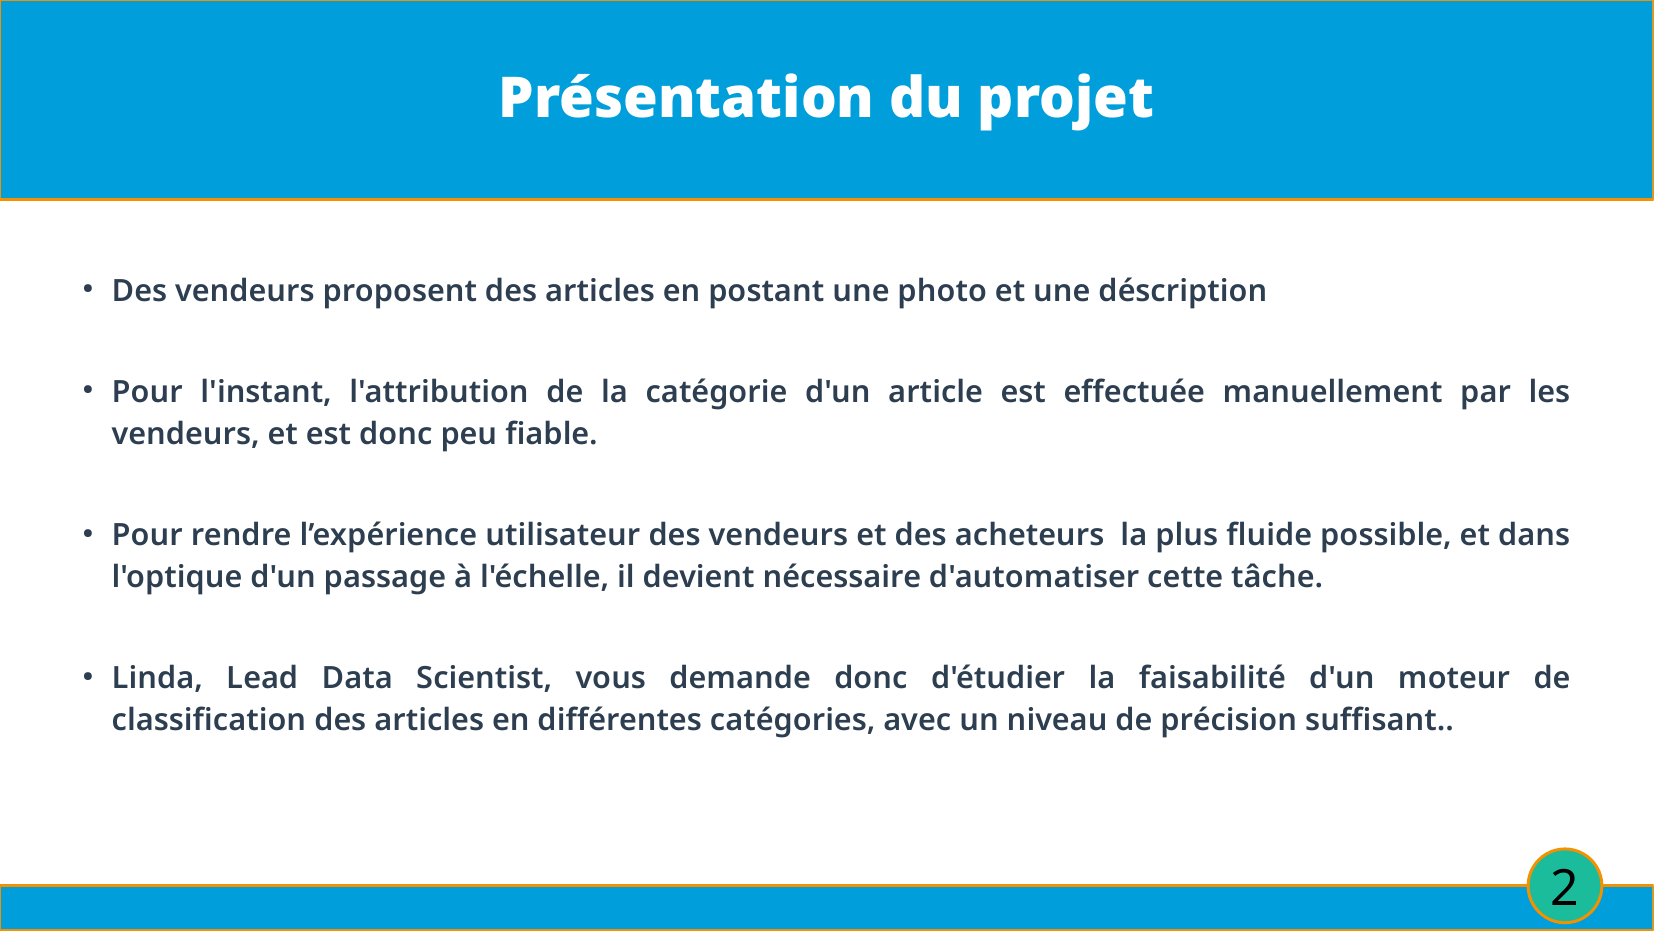

# Présentation du projet
Des vendeurs proposent des articles en postant une photo et une déscription
Pour l'instant, l'attribution de la catégorie d'un article est effectuée manuellement par les vendeurs, et est donc peu fiable.
Pour rendre l’expérience utilisateur des vendeurs et des acheteurs la plus fluide possible, et dans l'optique d'un passage à l'échelle, il devient nécessaire d'automatiser cette tâche.
Linda, Lead Data Scientist, vous demande donc d'étudier la faisabilité d'un moteur de classification des articles en différentes catégories, avec un niveau de précision suffisant..